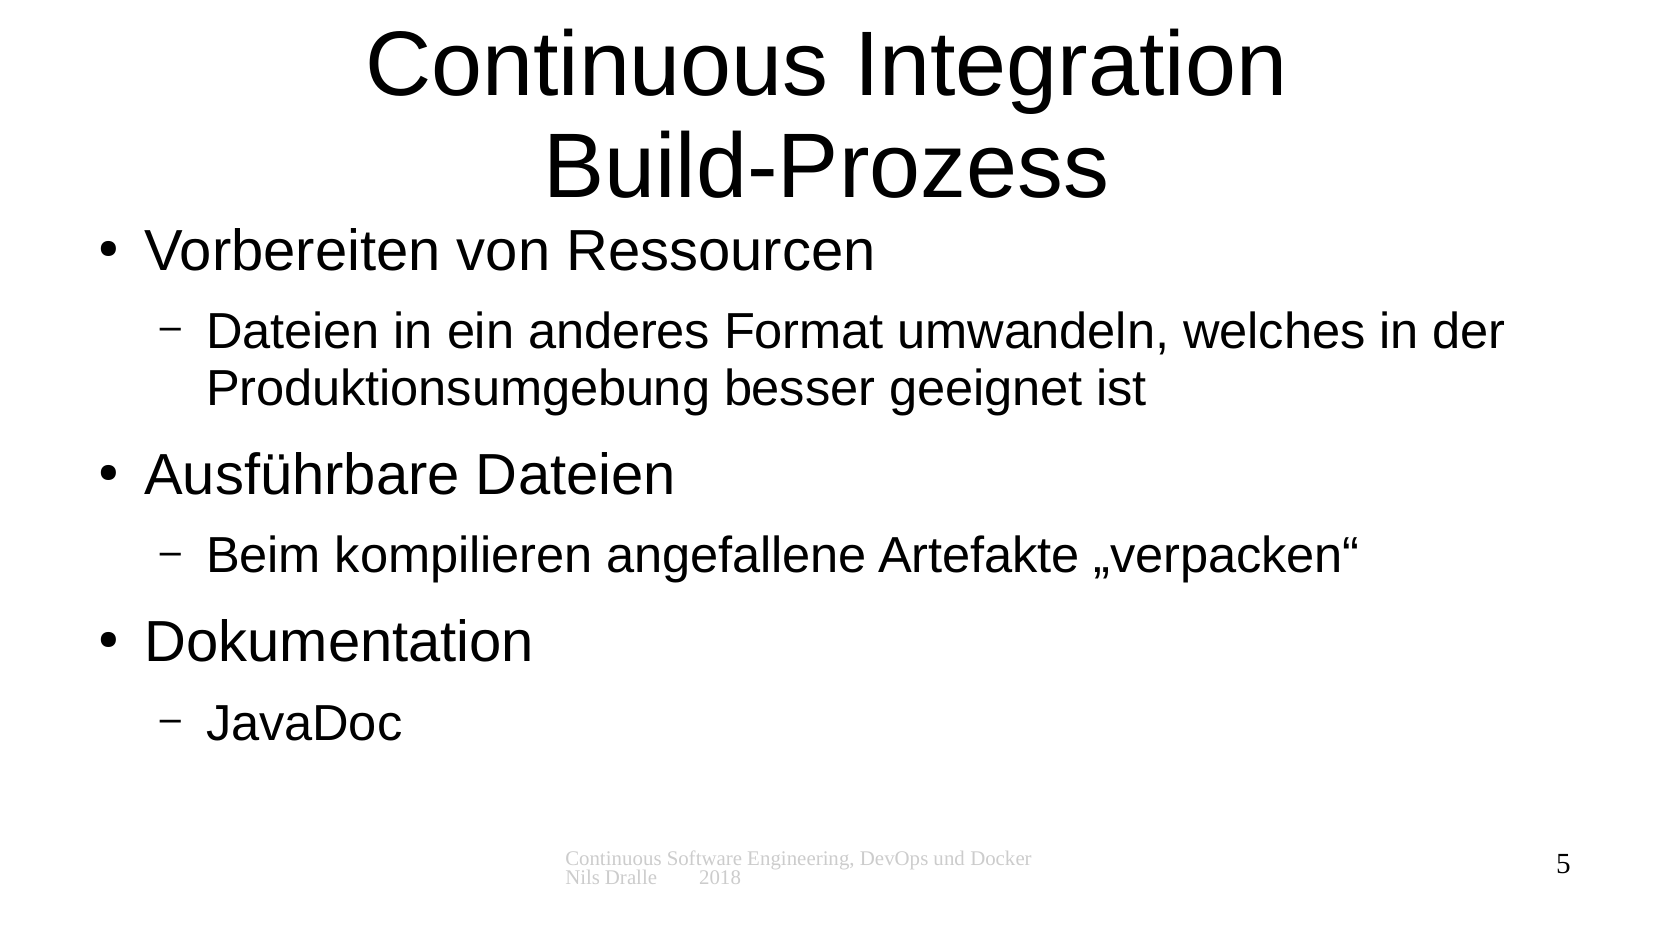

# Continuous Integration Build-Prozess
Vorbereiten von Ressourcen
Dateien in ein anderes Format umwandeln, welches in der Produktionsumgebung besser geeignet ist
Ausführbare Dateien
Beim kompilieren angefallene Artefakte „verpacken“
Dokumentation
JavaDoc
Continuous Software Engineering, DevOps und Docker Nils Dralle 2018
5